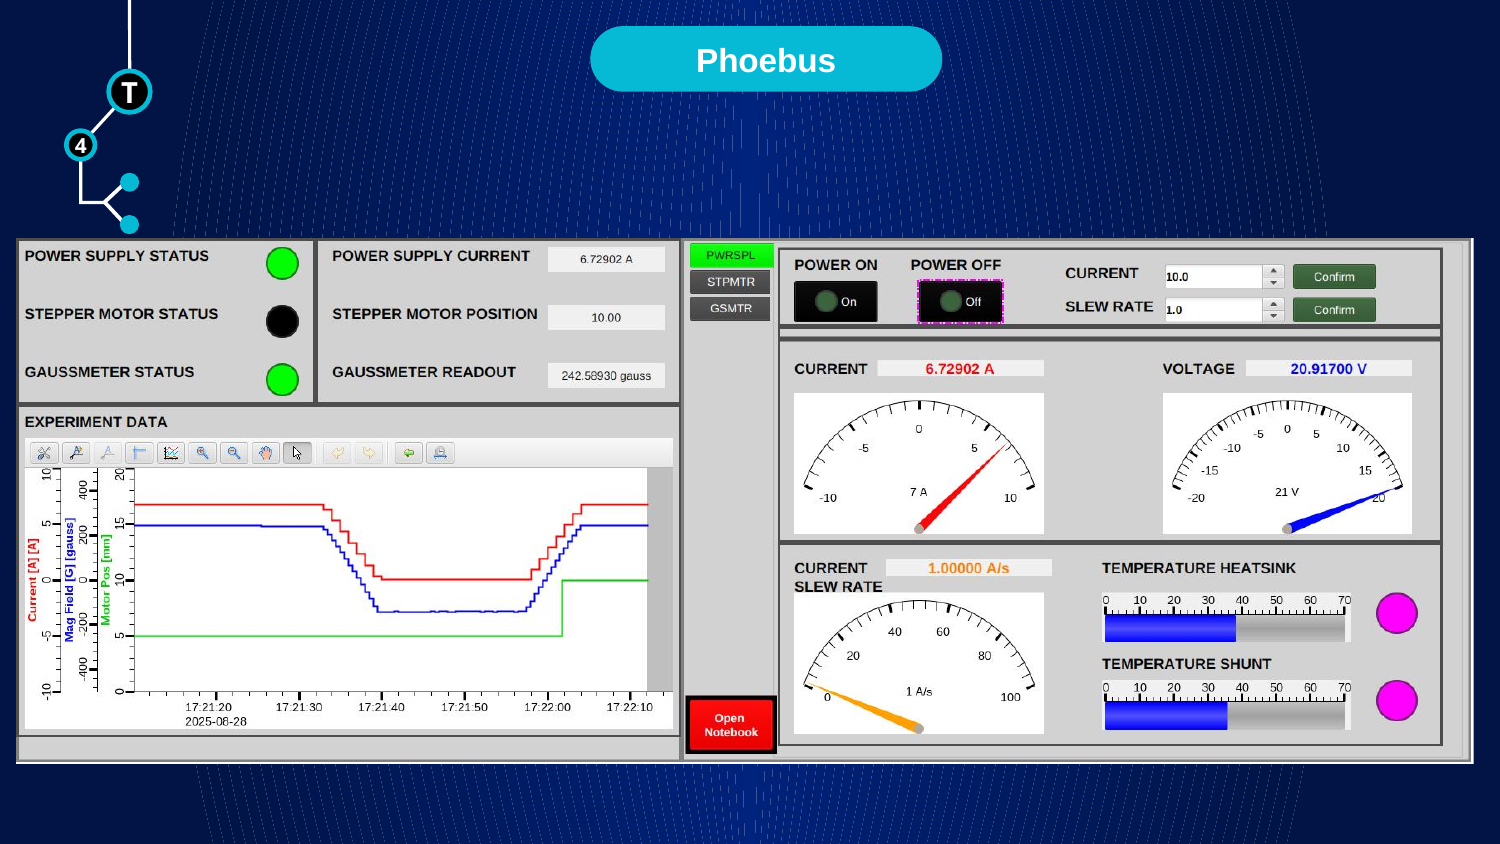

T
4
Phoebus
What are the types of ARDUINO